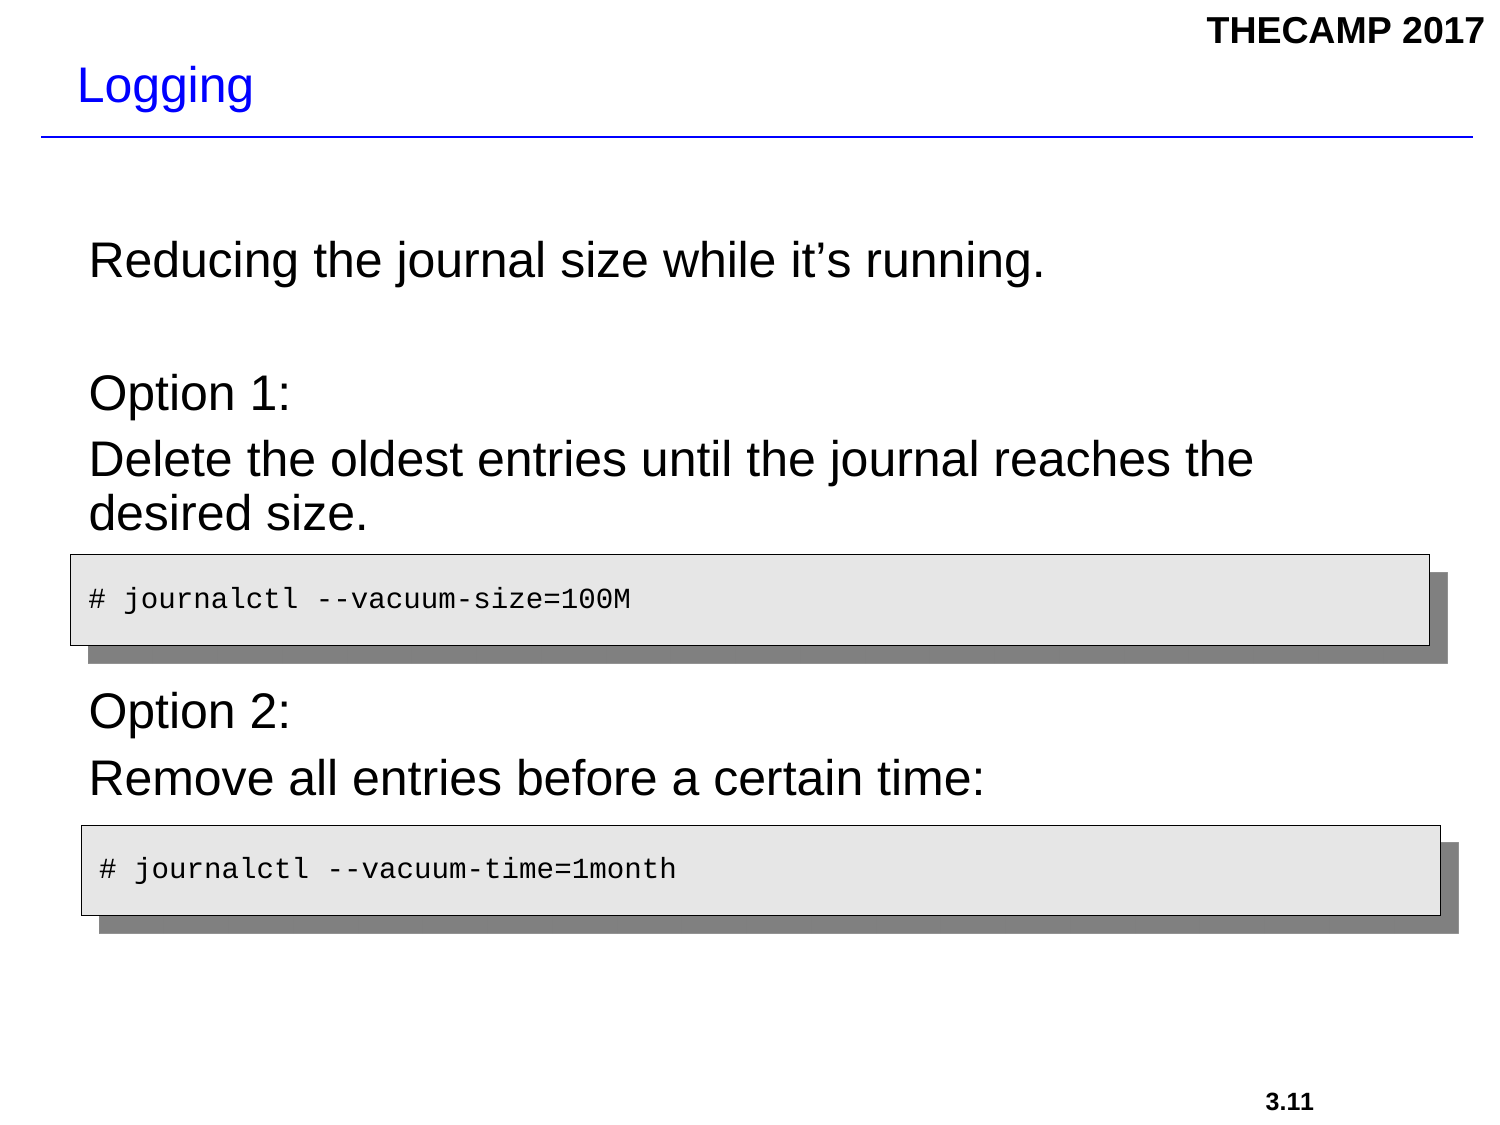

# Logging
Reducing the journal size while it’s running.
Option 1:
Delete the oldest entries until the journal reaches the desired size.
Option 2:
Remove all entries before a certain time:
 # journalctl --vacuum-size=100M
 # journalctl --vacuum-time=1month